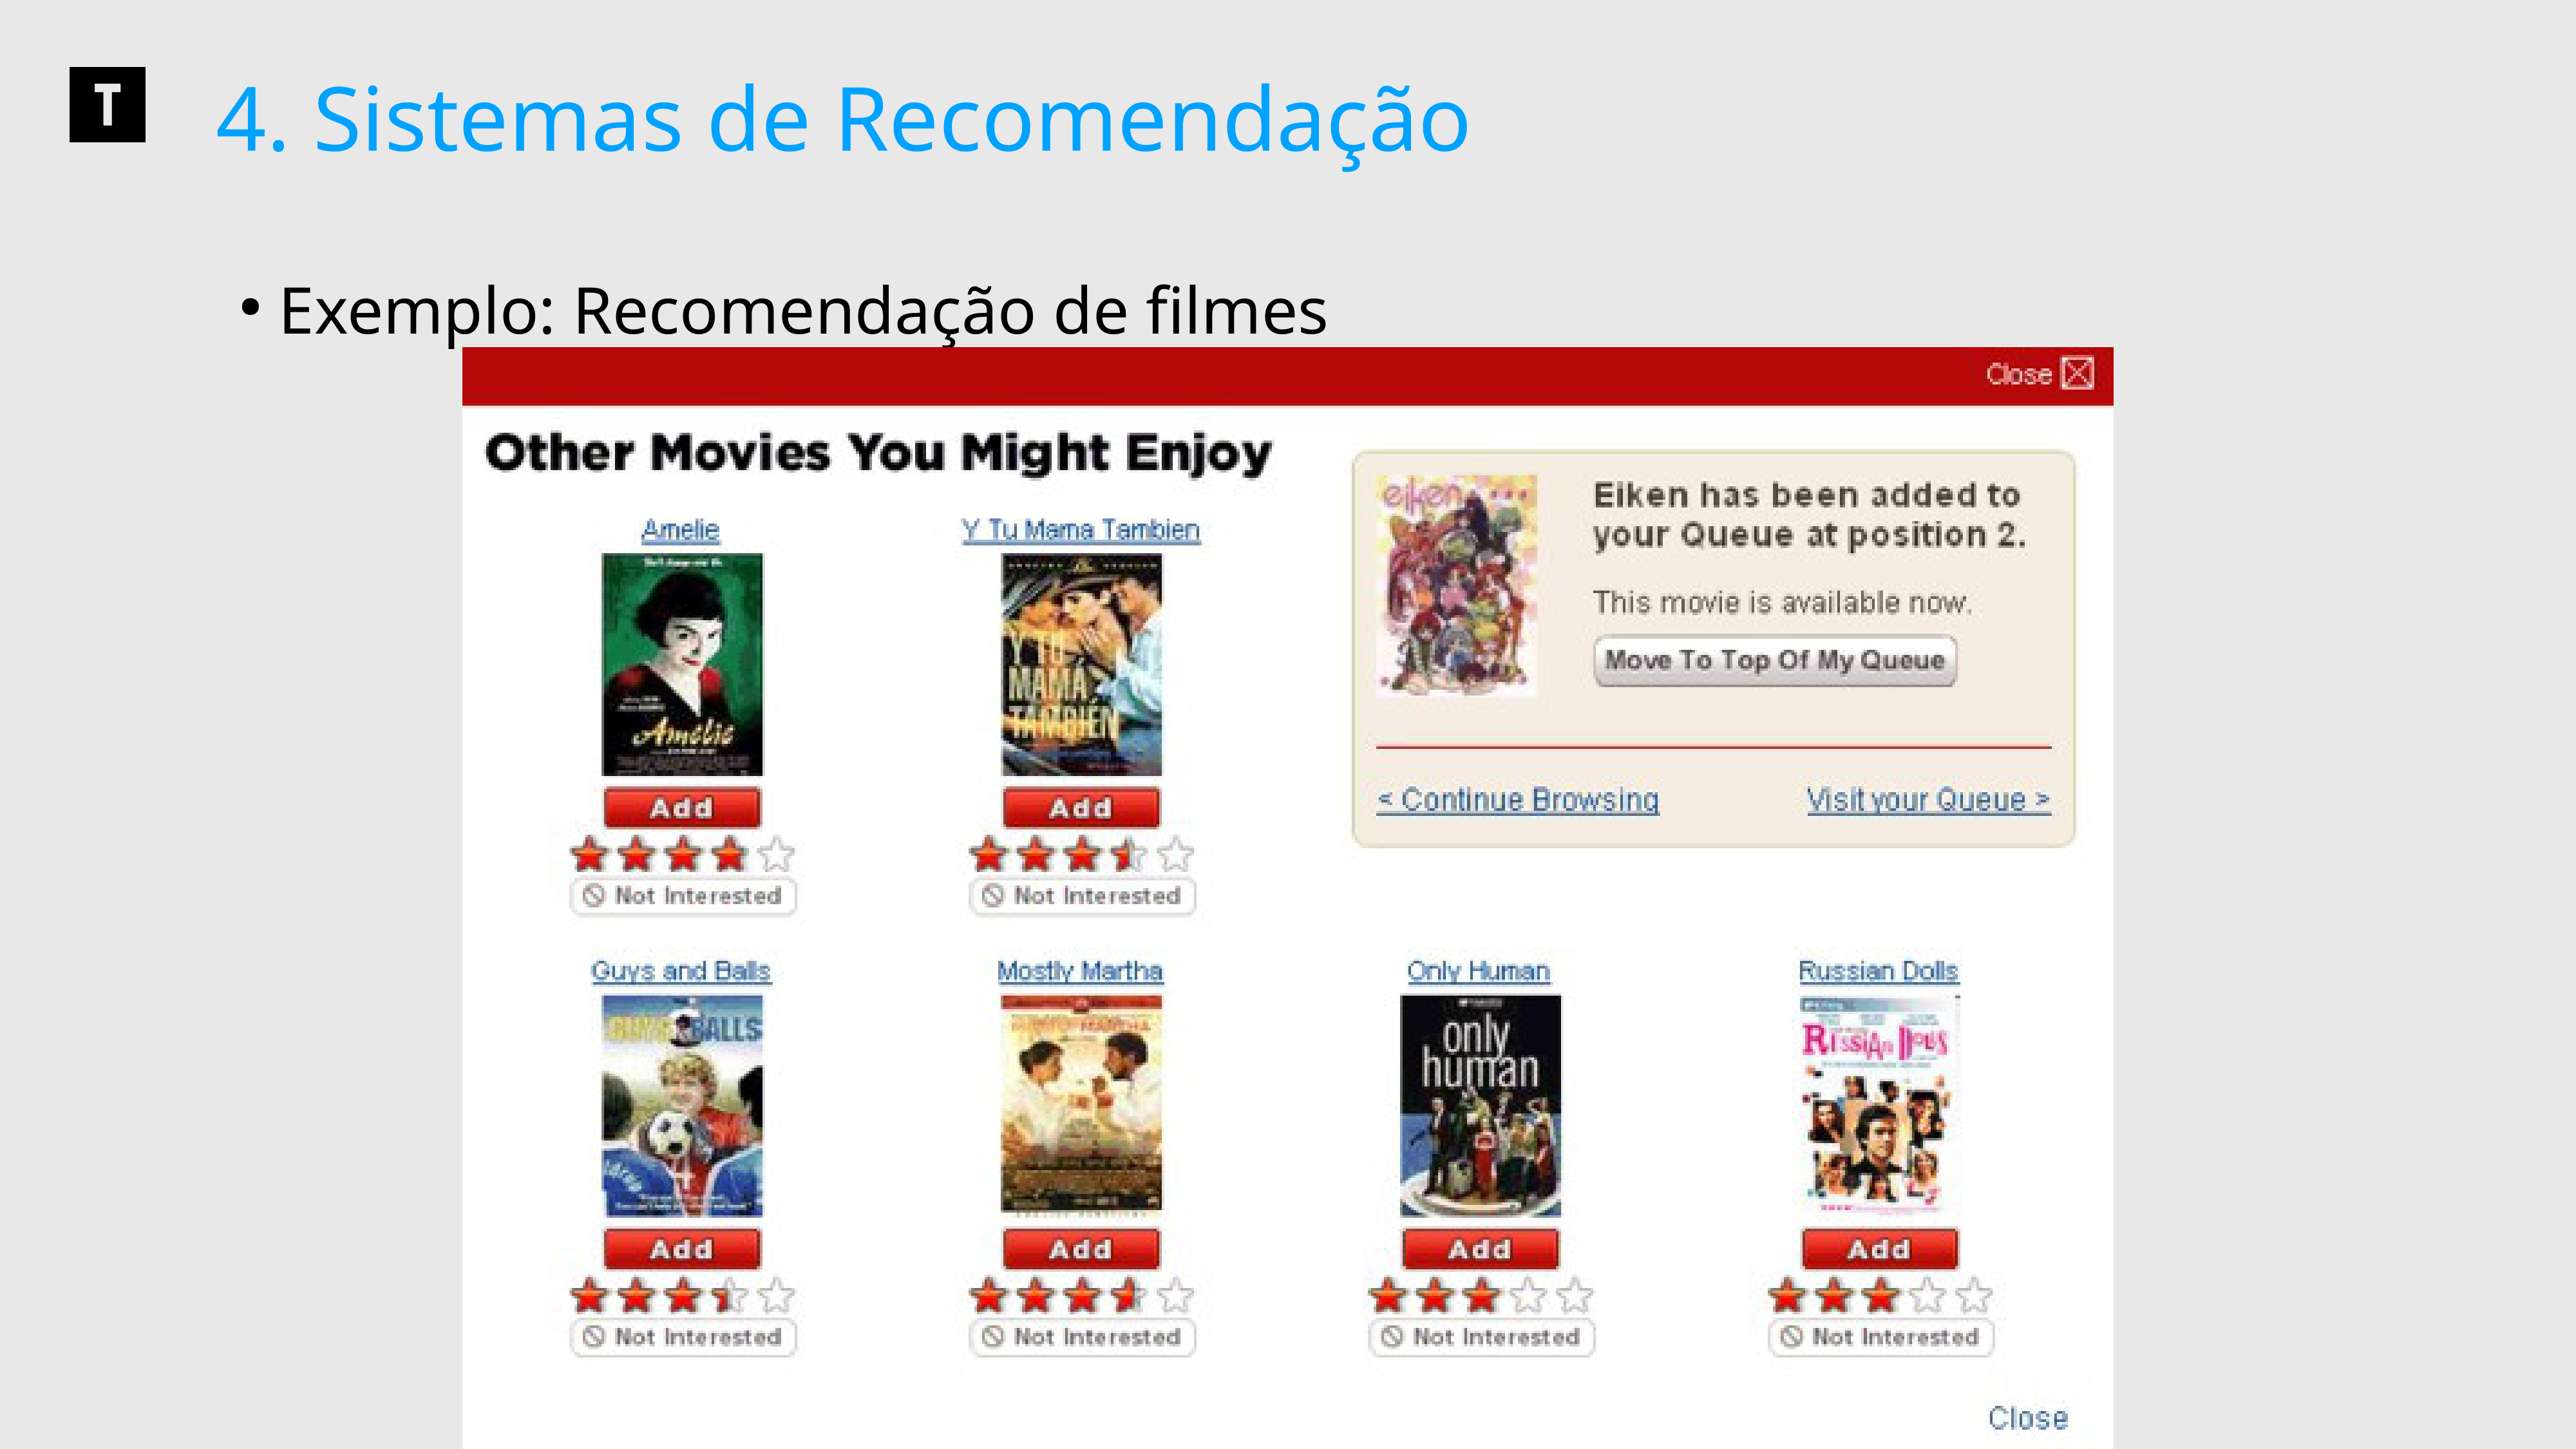

4. Sistemas de Recomendação
 Exemplo: Recomendação de filmes